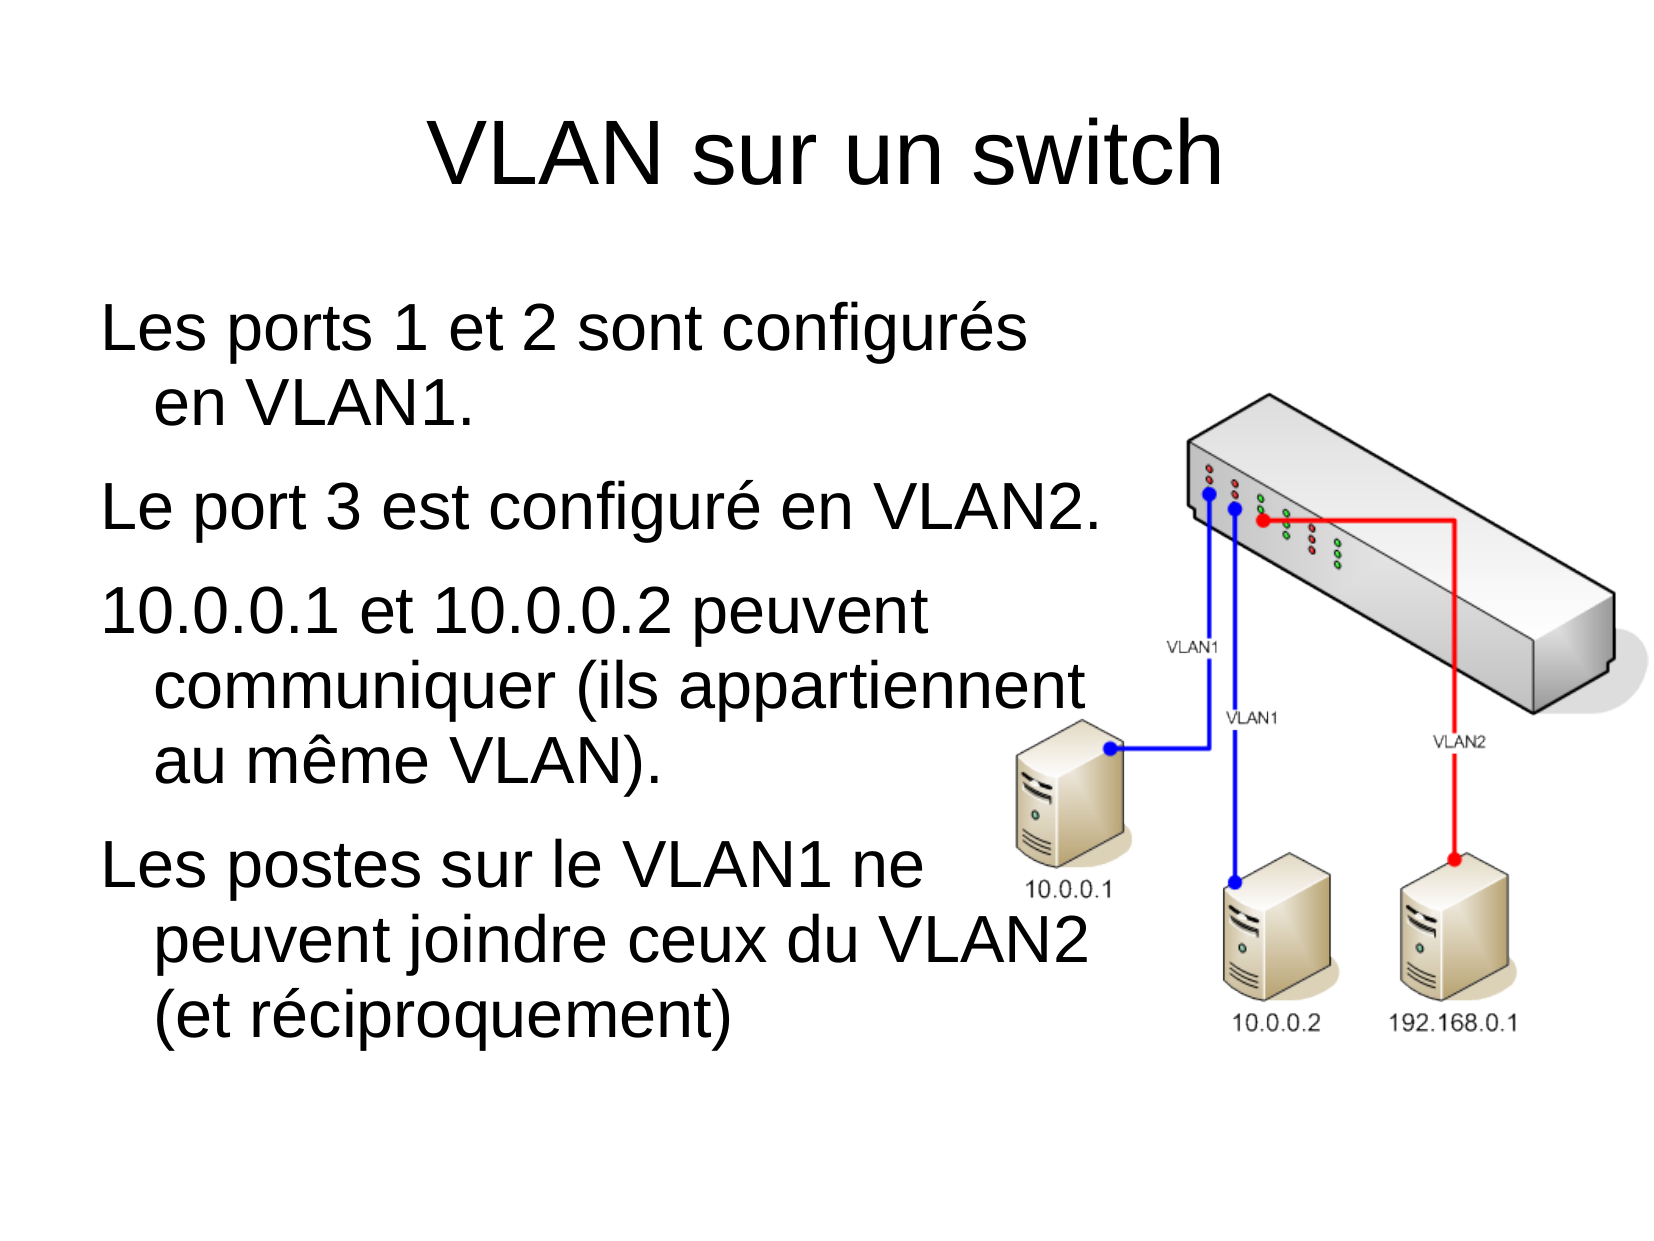

# VLAN sur un switch
Les ports 1 et 2 sont configurés en VLAN1.
Le port 3 est configuré en VLAN2.
10.0.0.1 et 10.0.0.2 peuvent communiquer (ils appartiennent au même VLAN).
Les postes sur le VLAN1 ne peuvent joindre ceux du VLAN2 (et réciproquement)